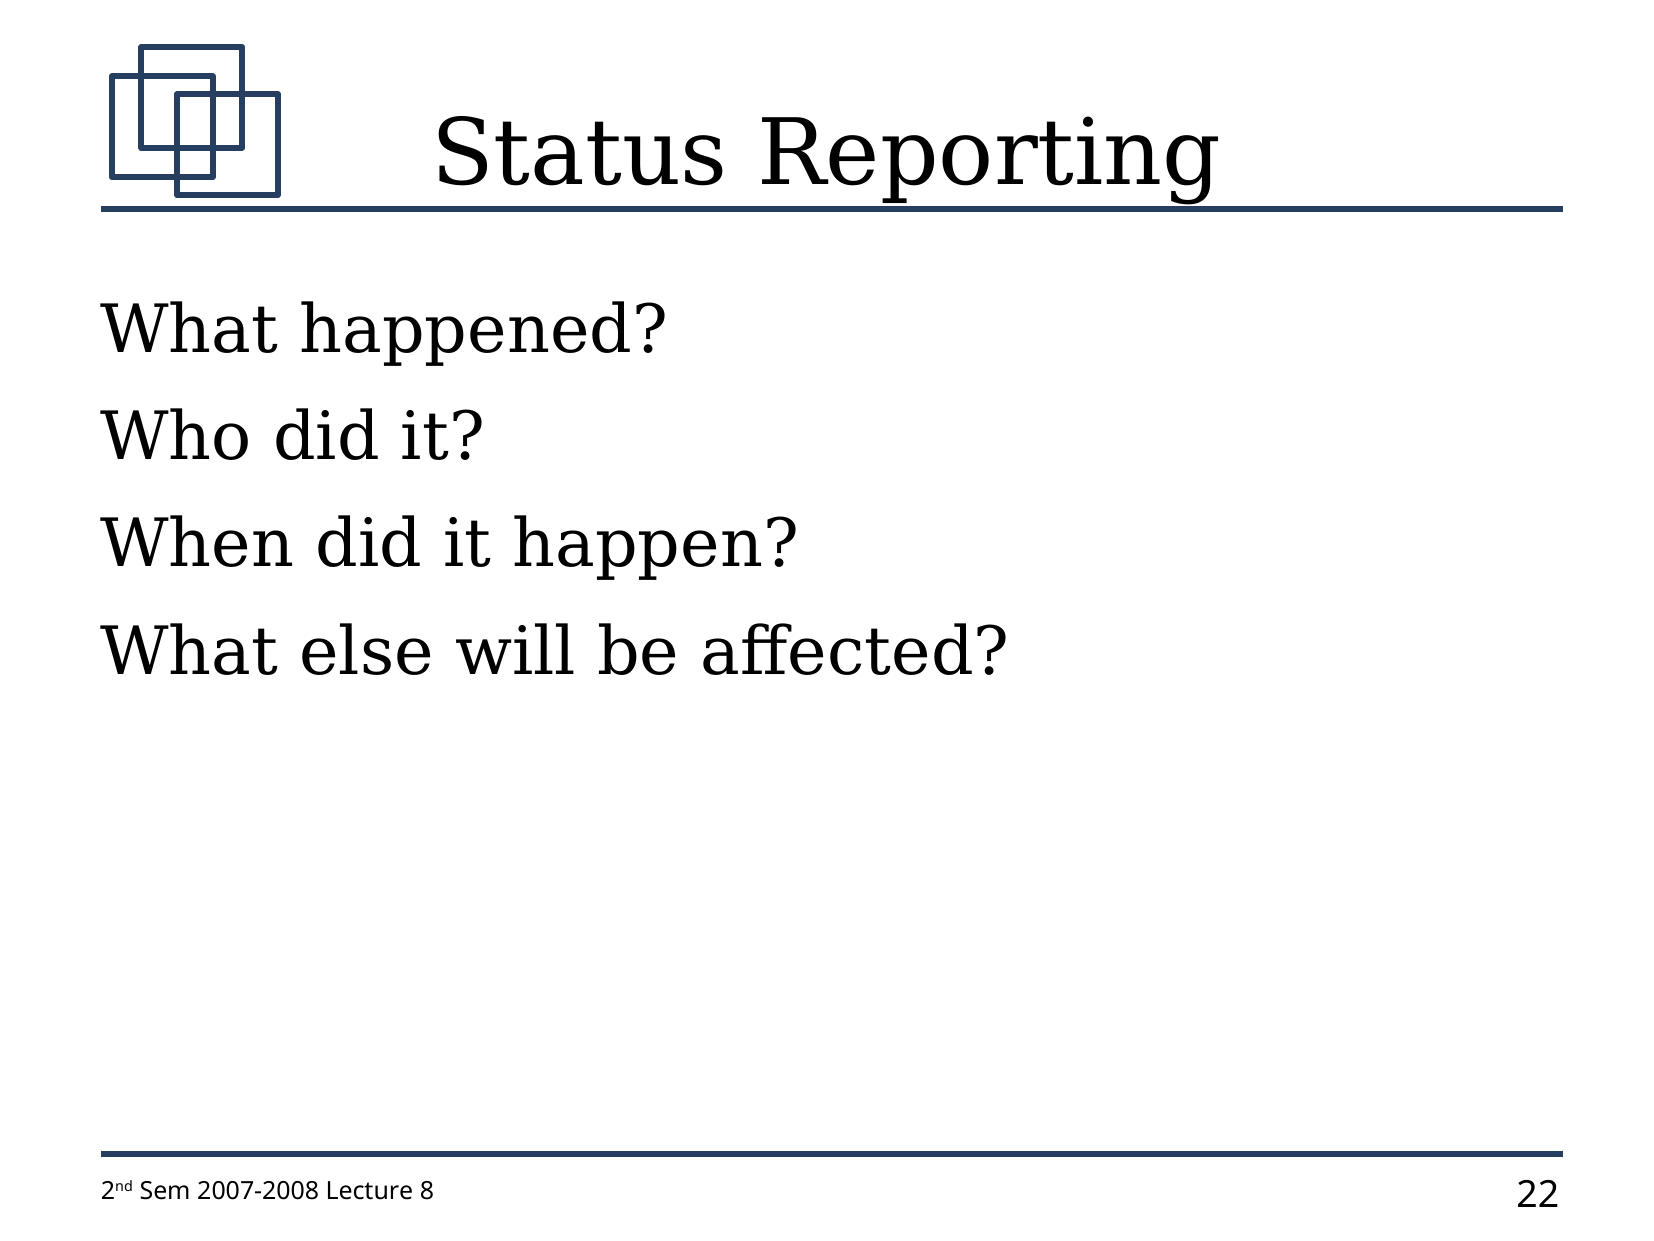

# Status Reporting
What happened?
Who did it?
When did it happen?
What else will be affected?